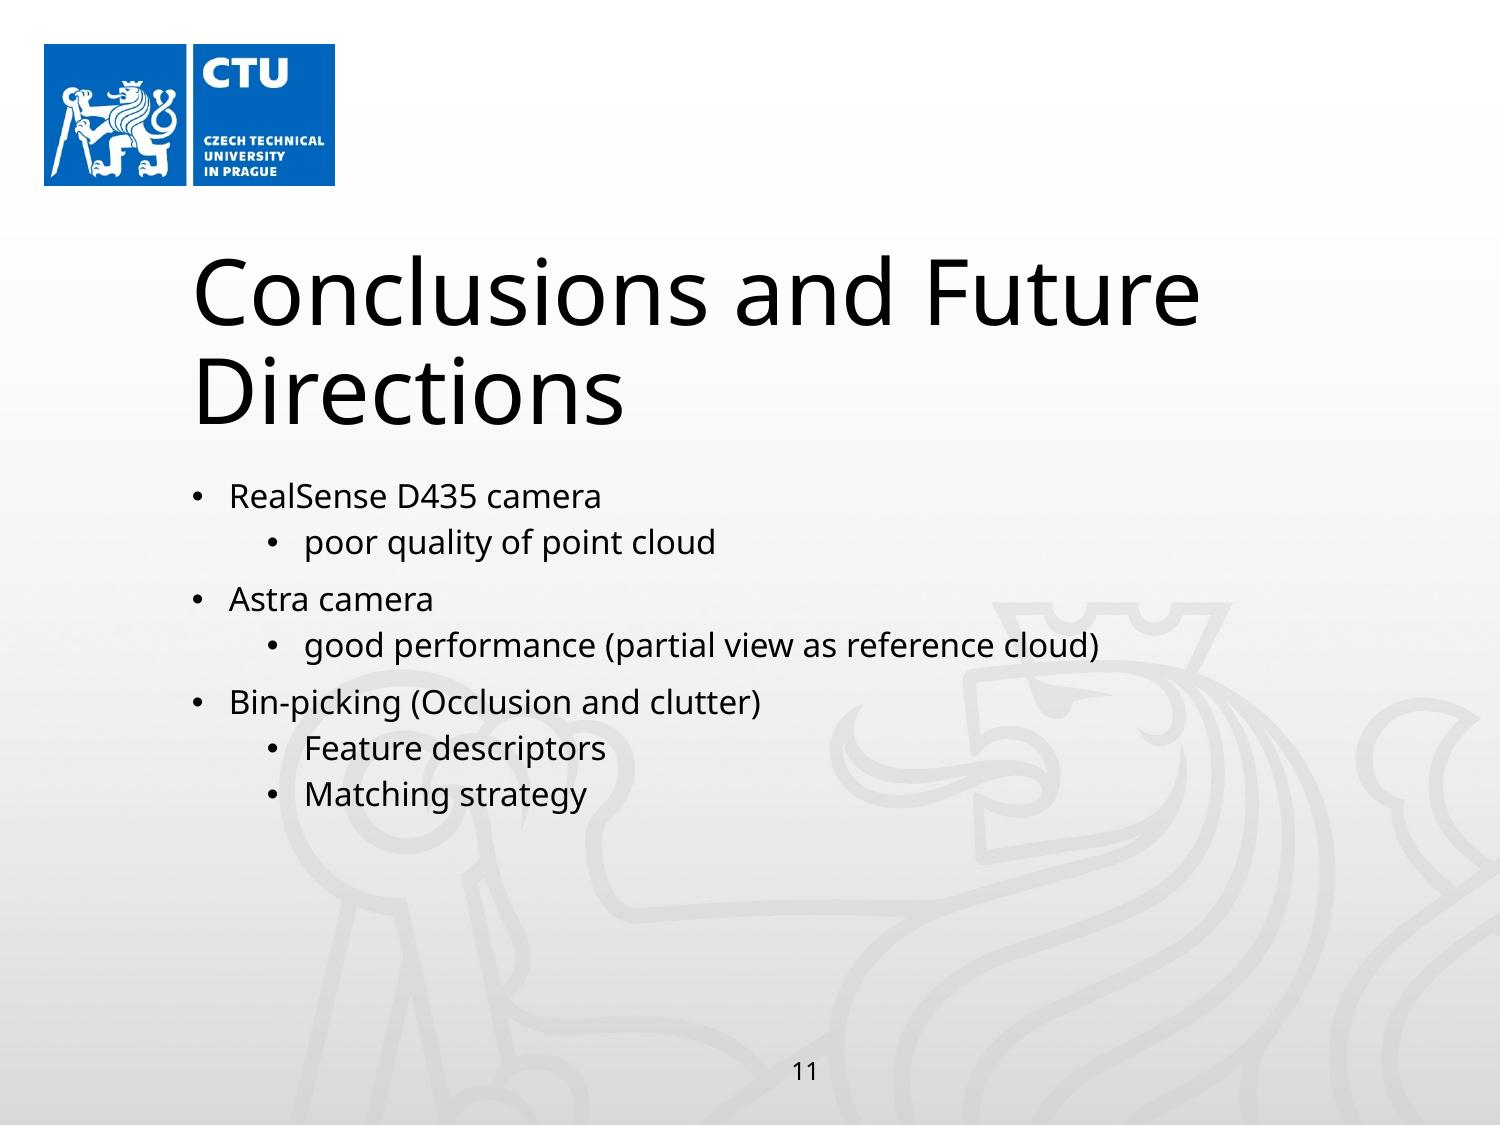

# Conclusions and Future Directions
RealSense D435 camera
poor quality of point cloud
Astra camera
good performance (partial view as reference cloud)
Bin-picking (Occlusion and clutter)
Feature descriptors
Matching strategy
11